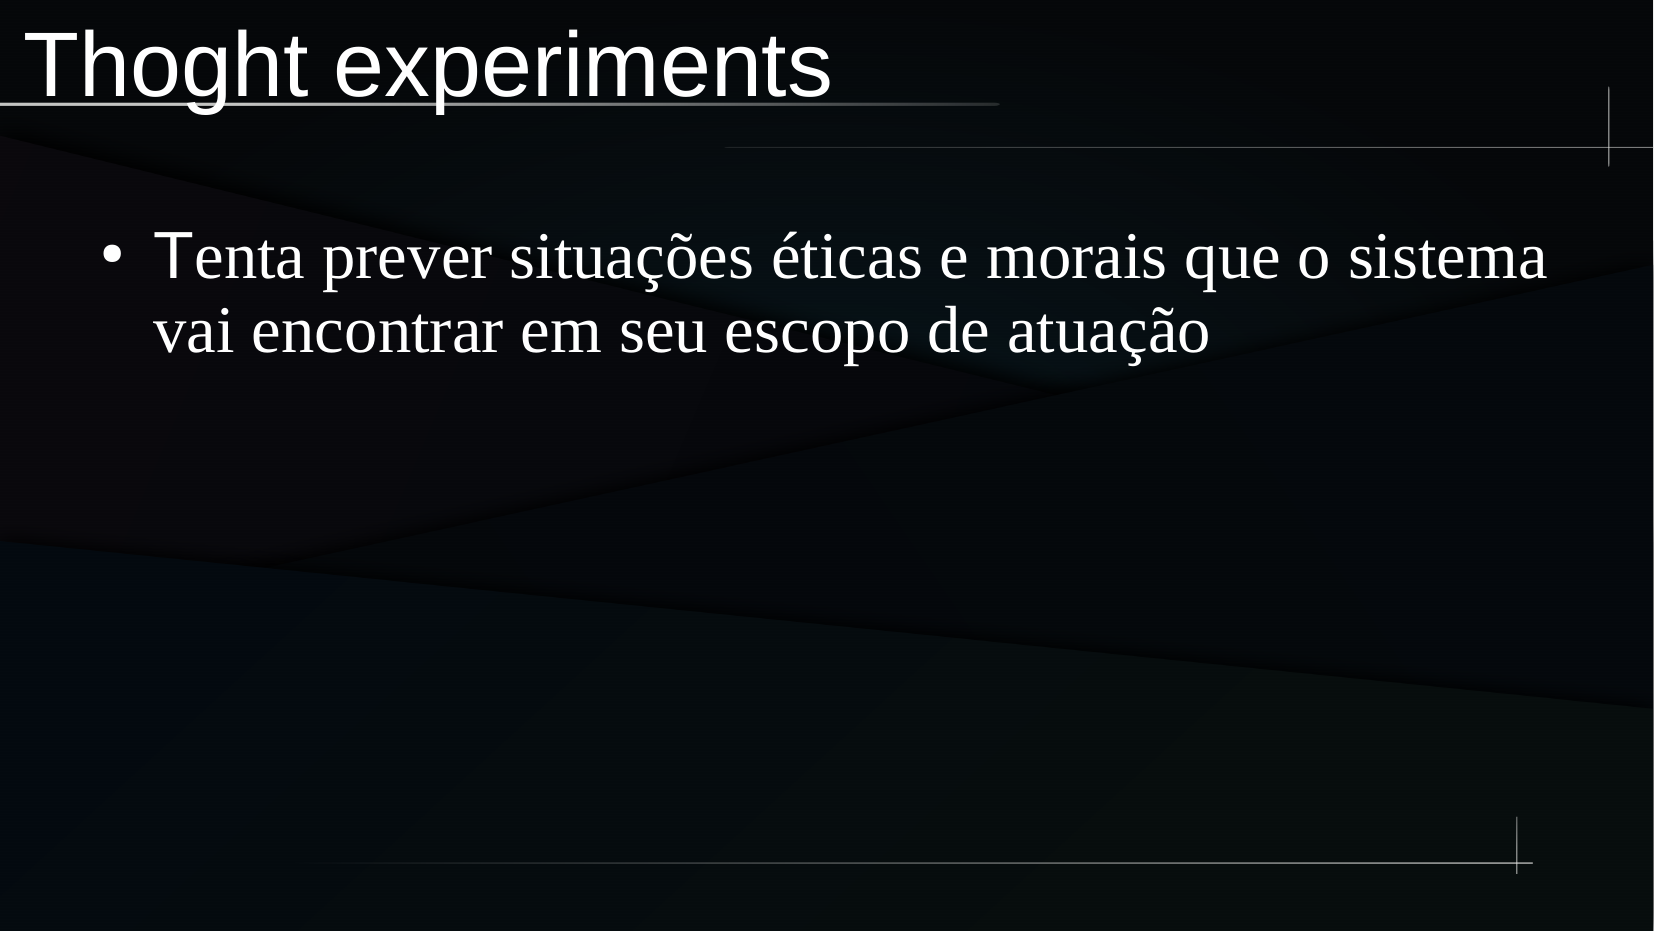

# Thoght experiments
Tenta prever situações éticas e morais que o sistema vai encontrar em seu escopo de atuação